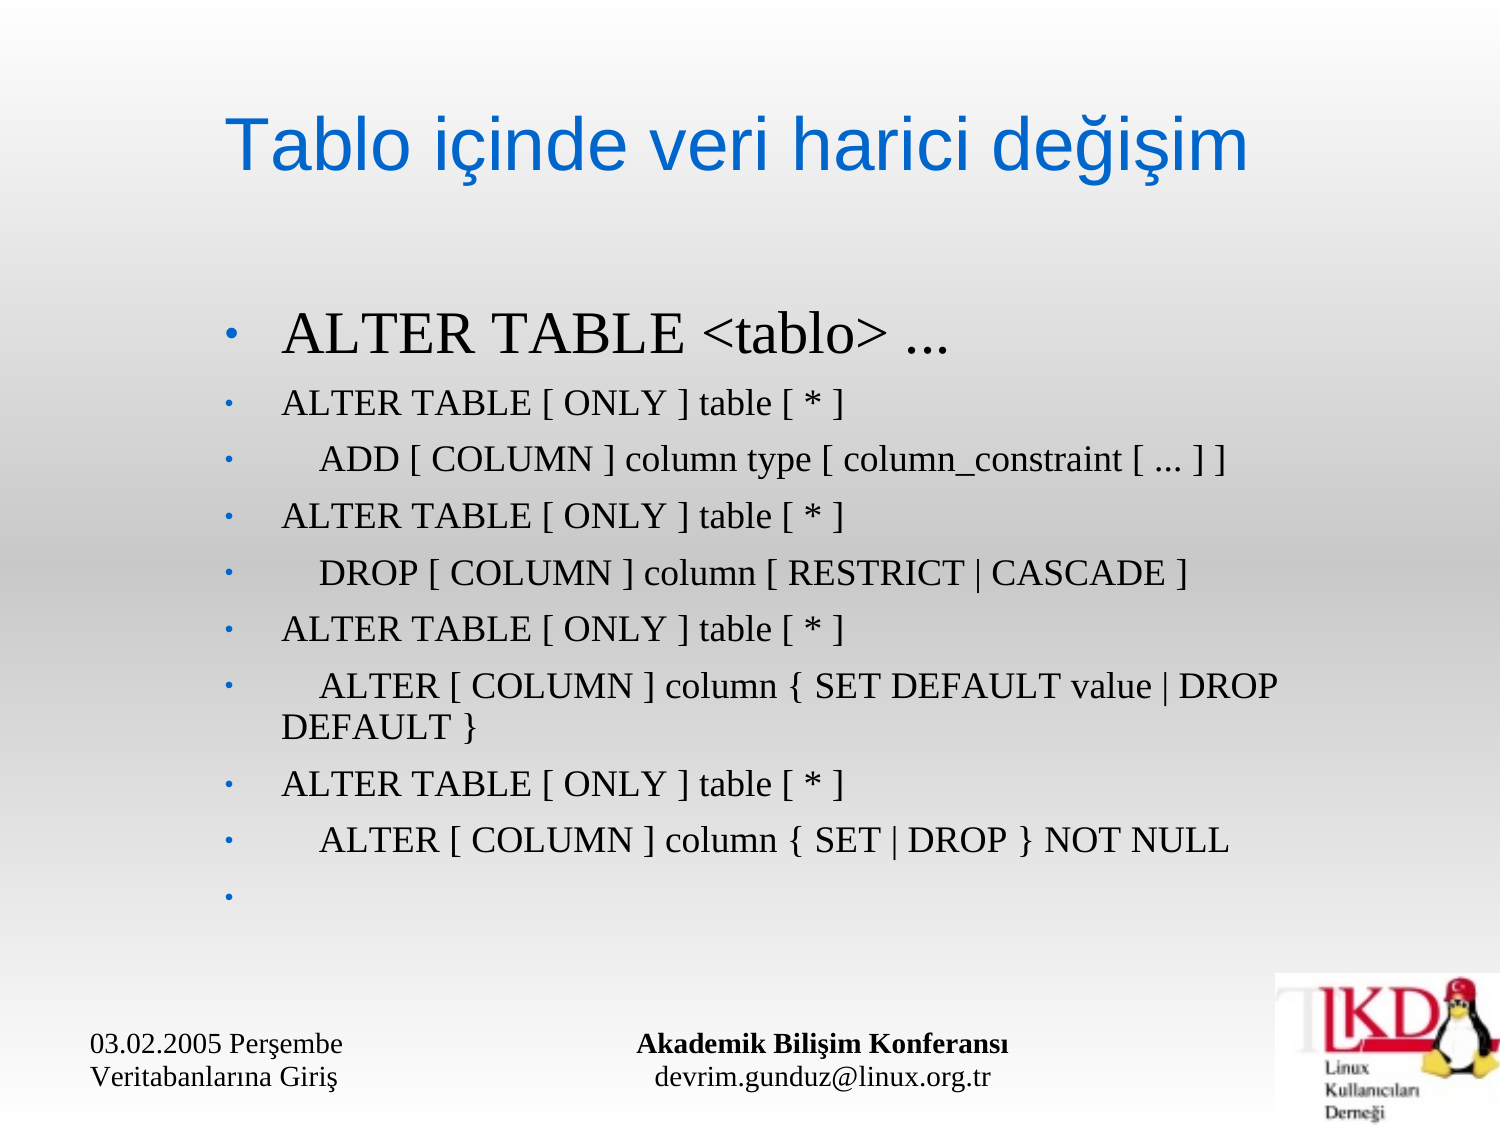

# Tablo içinde veri harici değişim
ALTER TABLE <tablo> ...
ALTER TABLE [ ONLY ] table [ * ]
 ADD [ COLUMN ] column type [ column_constraint [ ... ] ]
ALTER TABLE [ ONLY ] table [ * ]
 DROP [ COLUMN ] column [ RESTRICT | CASCADE ]
ALTER TABLE [ ONLY ] table [ * ]
 ALTER [ COLUMN ] column { SET DEFAULT value | DROP DEFAULT }
ALTER TABLE [ ONLY ] table [ * ]
 ALTER [ COLUMN ] column { SET | DROP } NOT NULL